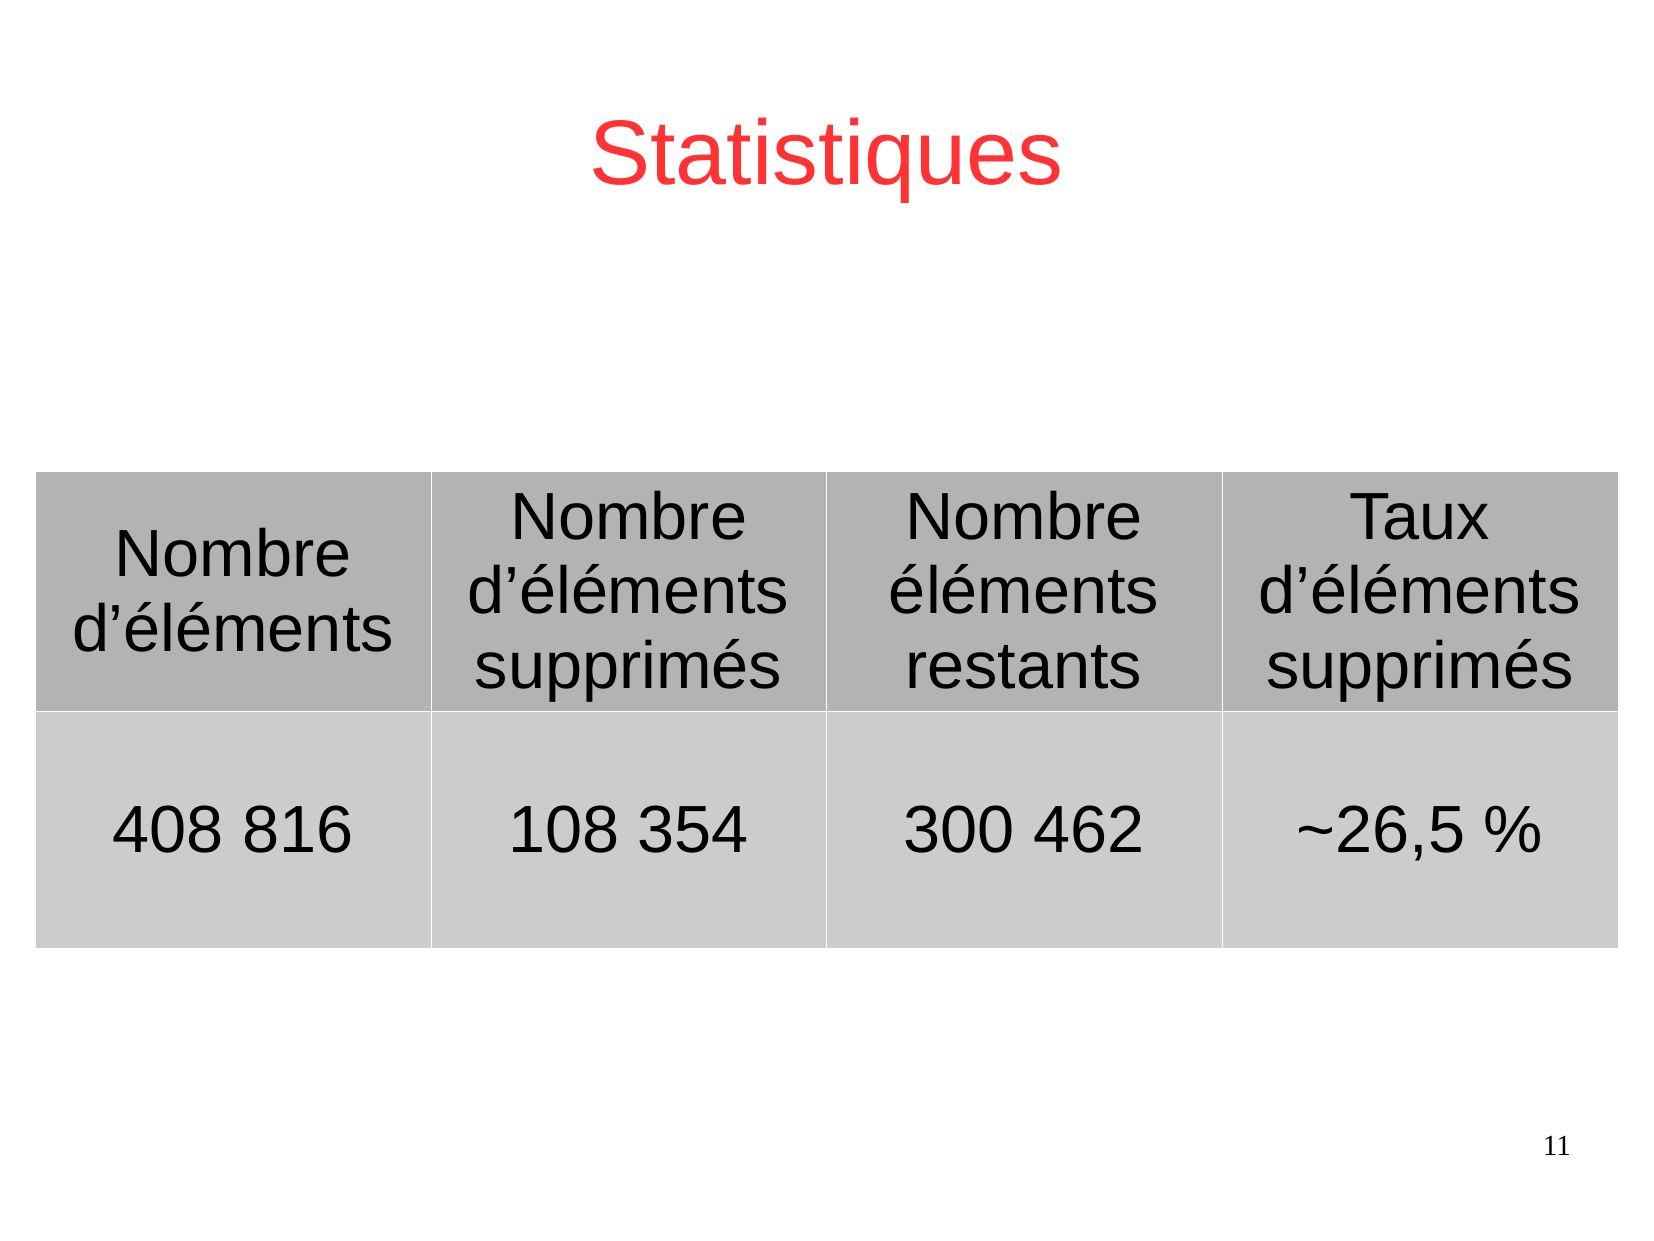

# Statistiques
| Nombre d’éléments | Nombre d’éléments supprimés | Nombre éléments restants | Taux d’éléments supprimés |
| --- | --- | --- | --- |
| 408 816 | 108 354 | 300 462 | ~26,5 % |
11